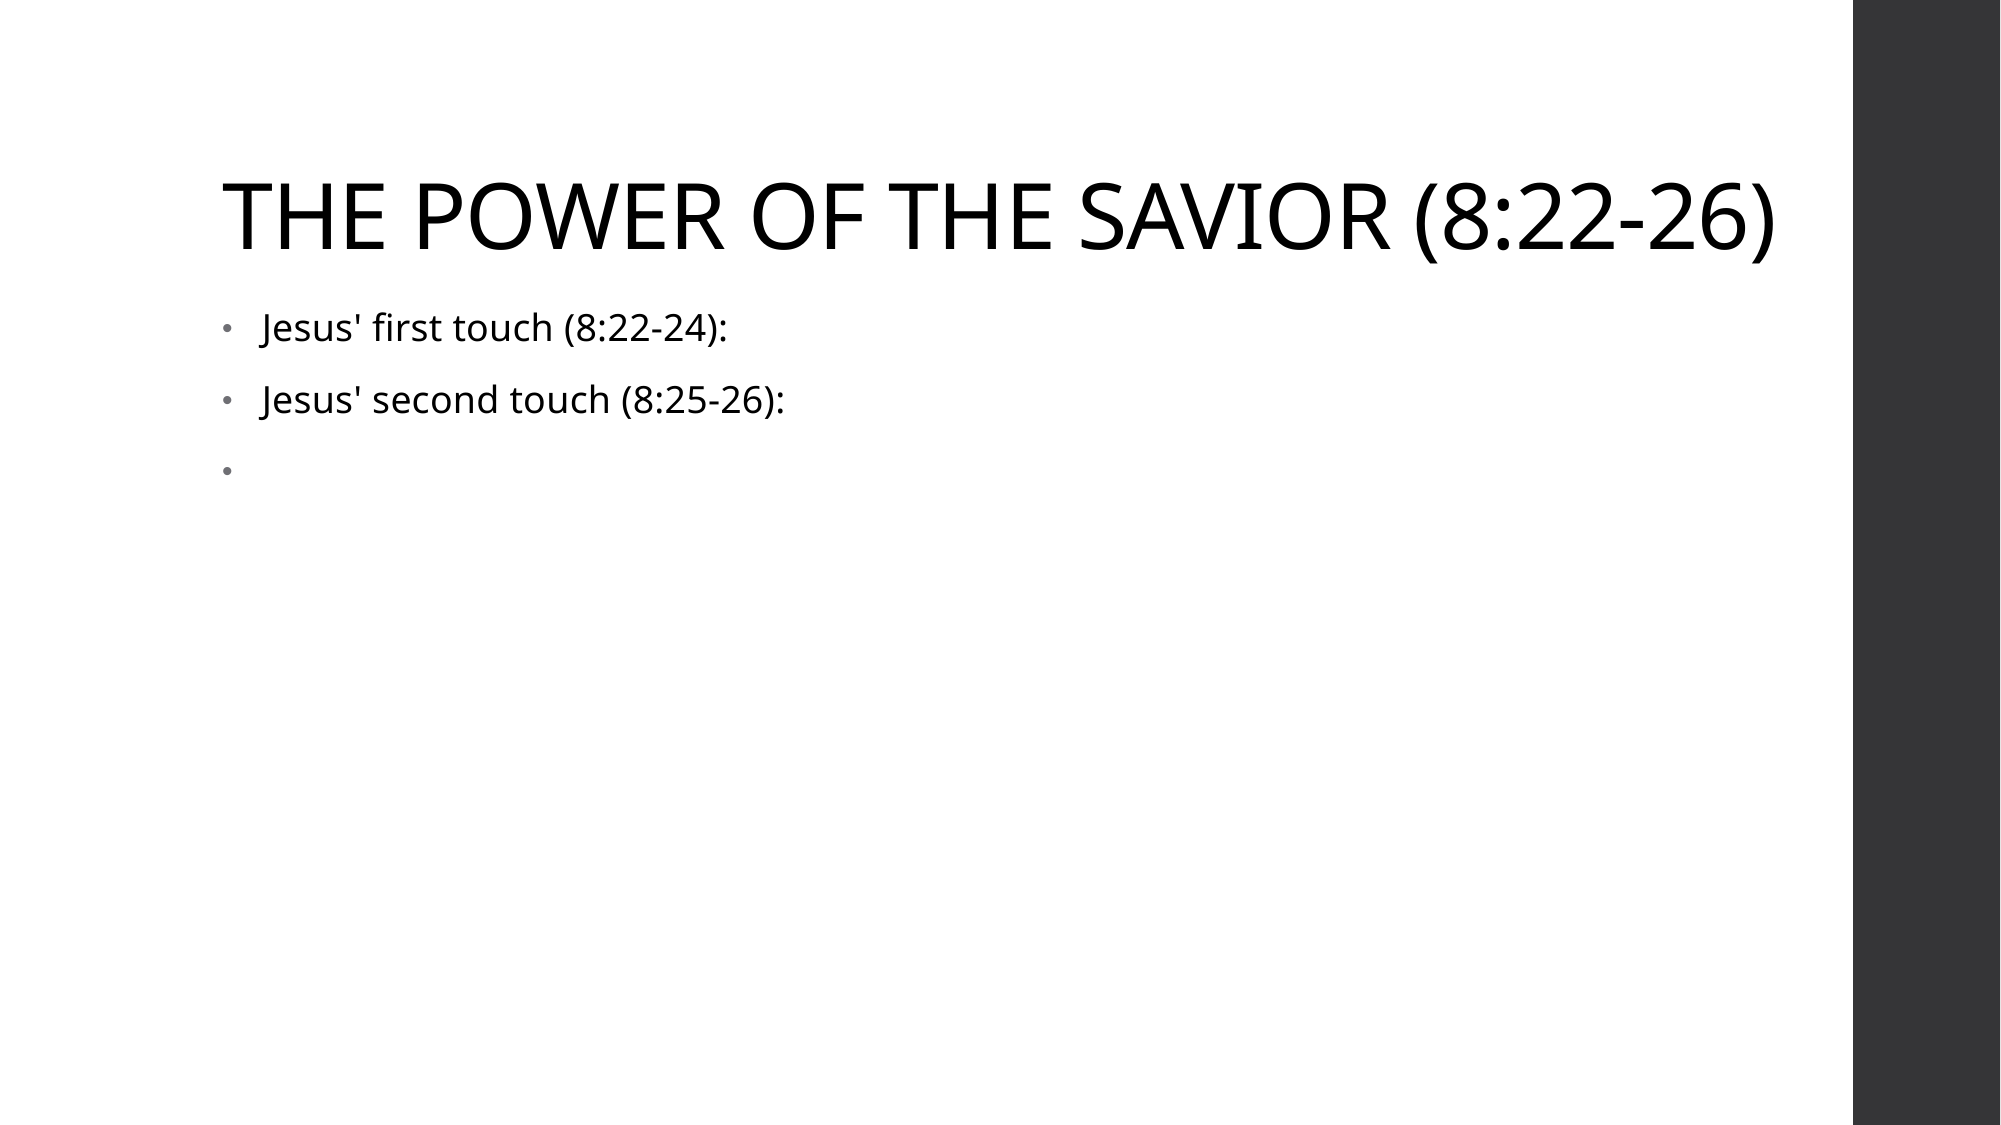

# THE POWER OF THE SAVIOR (8:22-26)
 Jesus' first touch (8:22-24):
 Jesus' second touch (8:25-26):